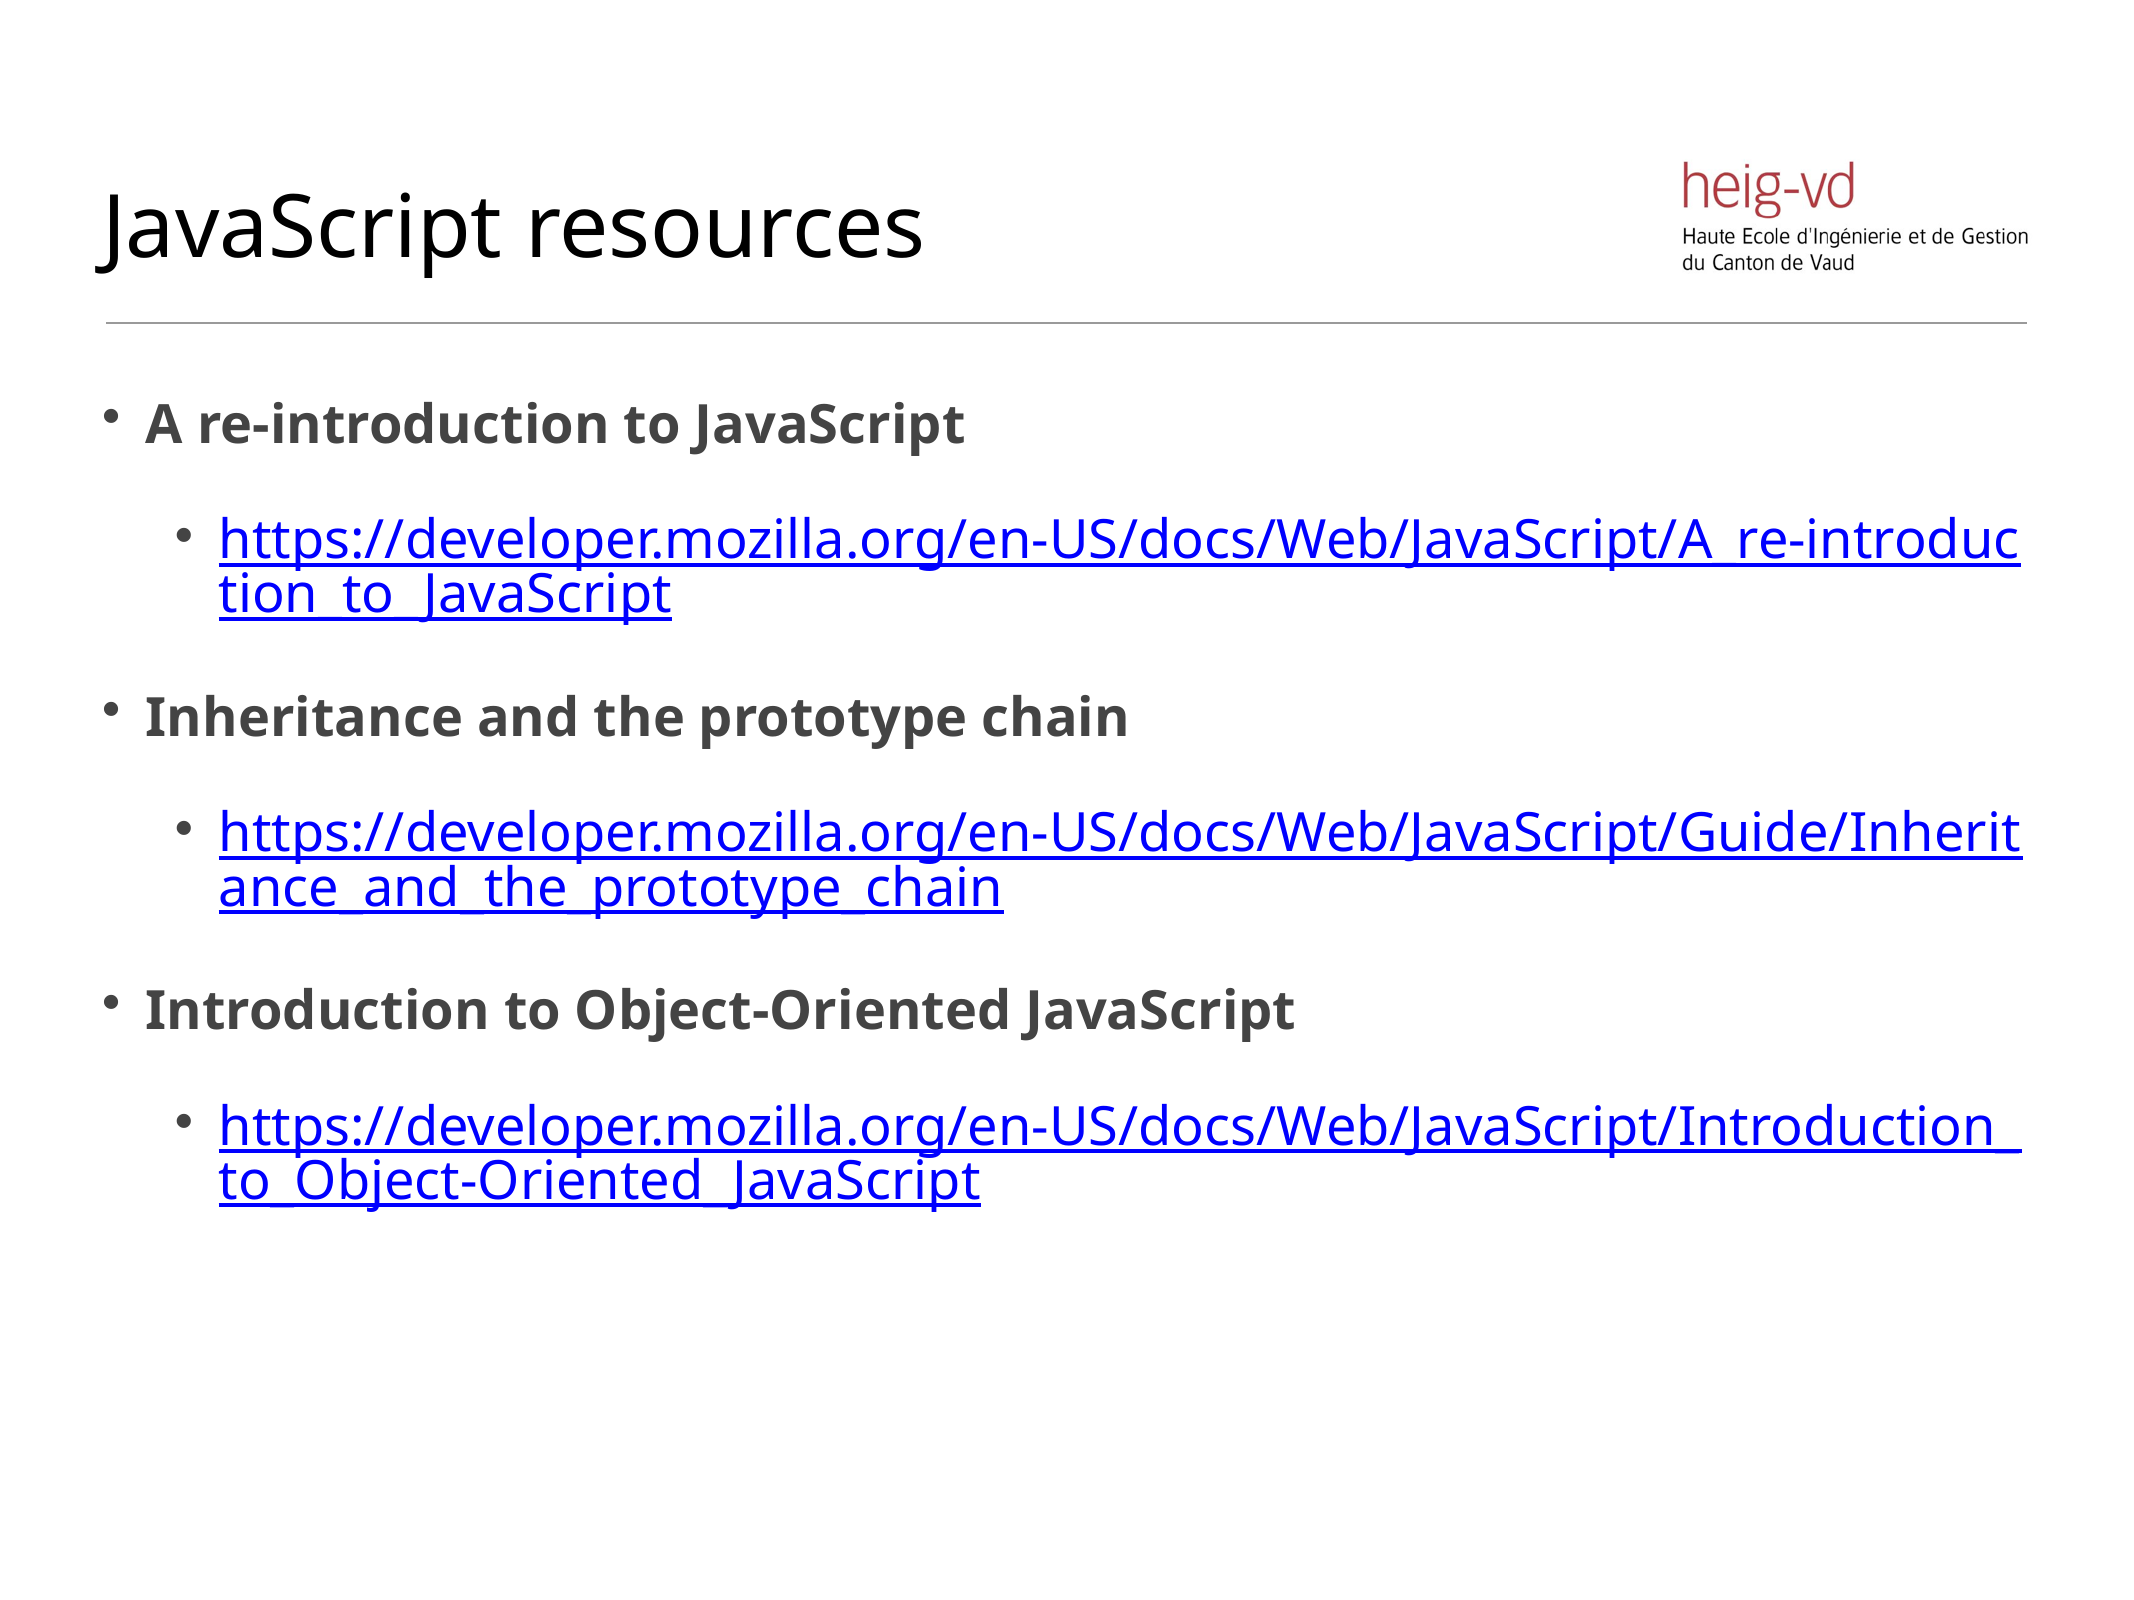

# JavaScript resources
A re-introduction to JavaScript
https://developer.mozilla.org/en-US/docs/Web/JavaScript/A_re-introduction_to_JavaScript
Inheritance and the prototype chain
https://developer.mozilla.org/en-US/docs/Web/JavaScript/Guide/Inheritance_and_the_prototype_chain
Introduction to Object-Oriented JavaScript
https://developer.mozilla.org/en-US/docs/Web/JavaScript/Introduction_to_Object-Oriented_JavaScript